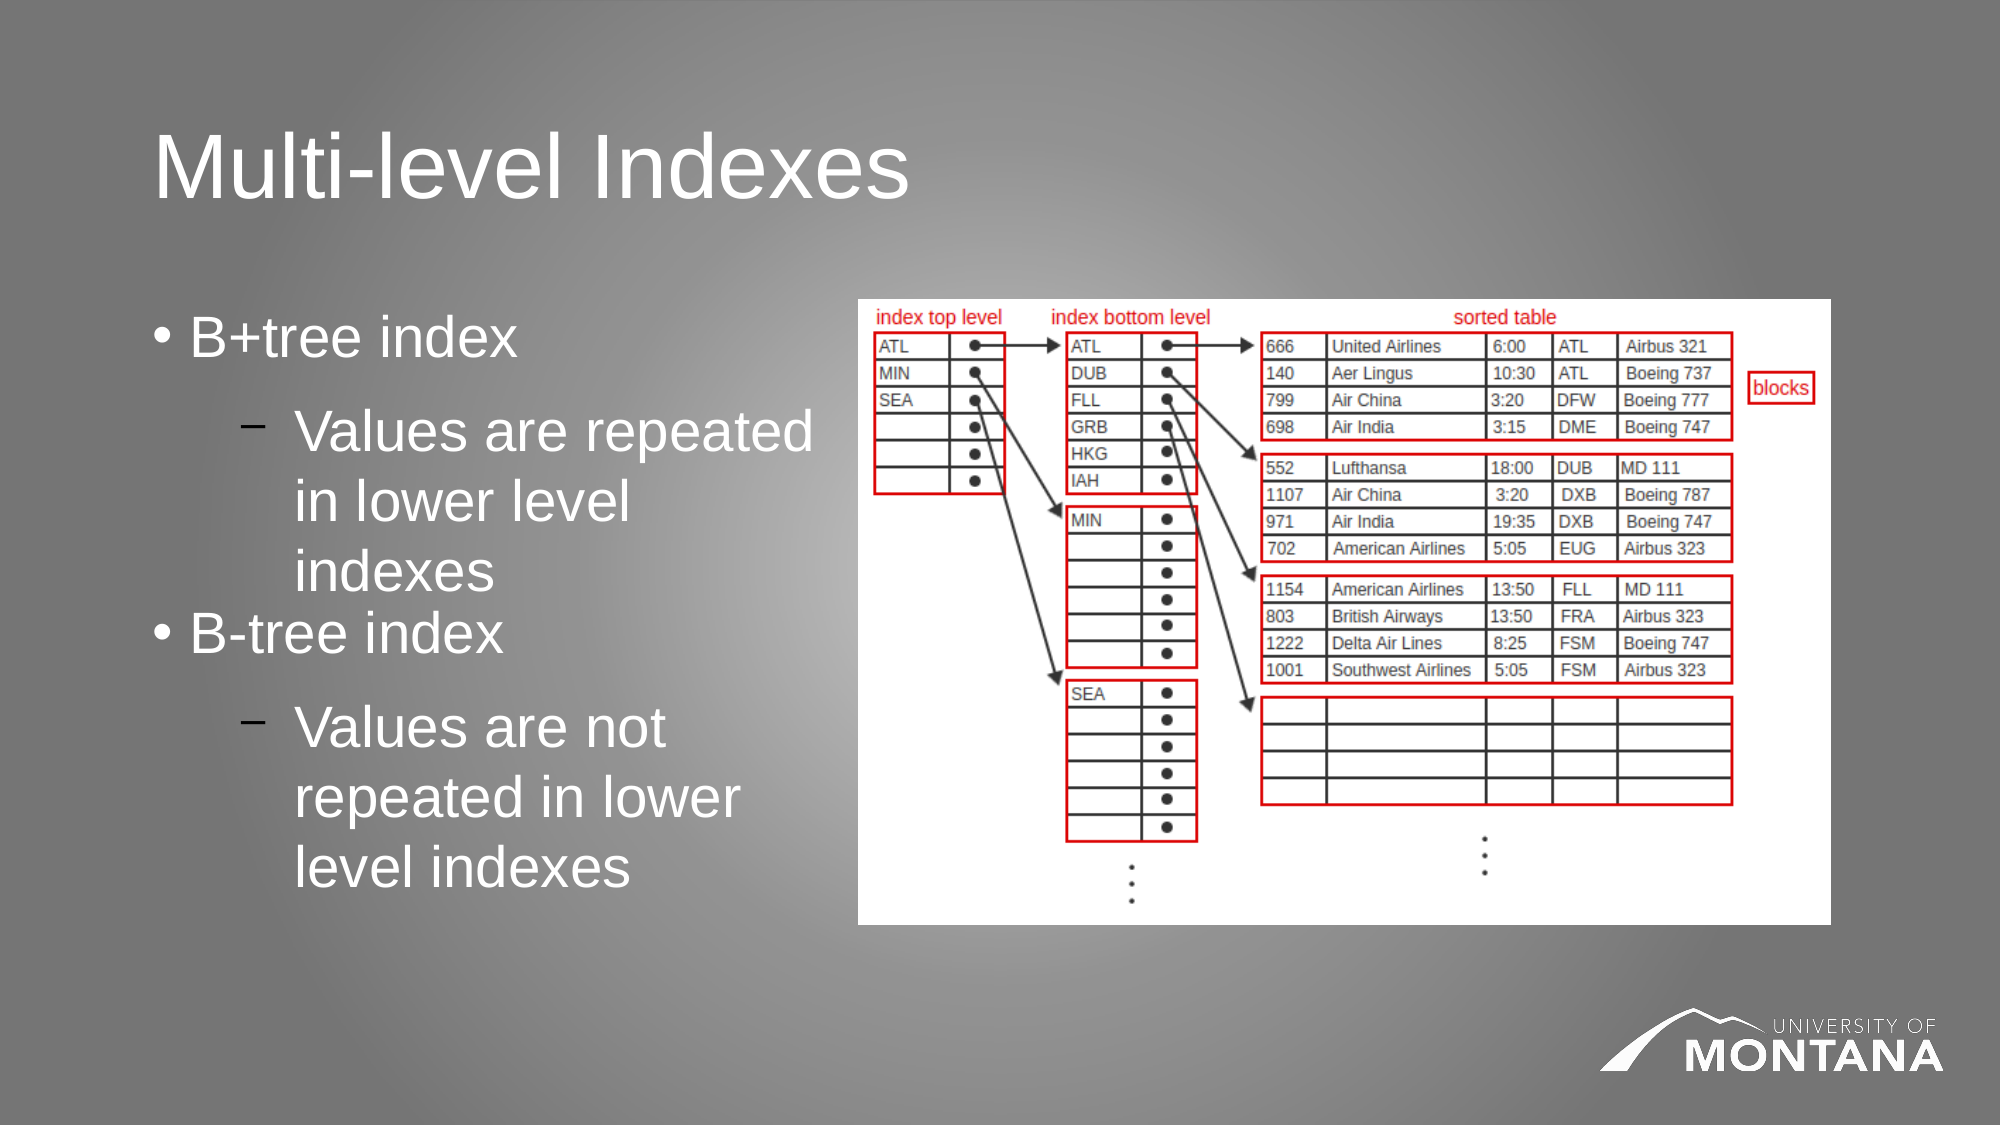

# Multi-level Indexes
B+tree index
Values are repeated in lower level indexes
B-tree index
Values are not repeated in lower level indexes